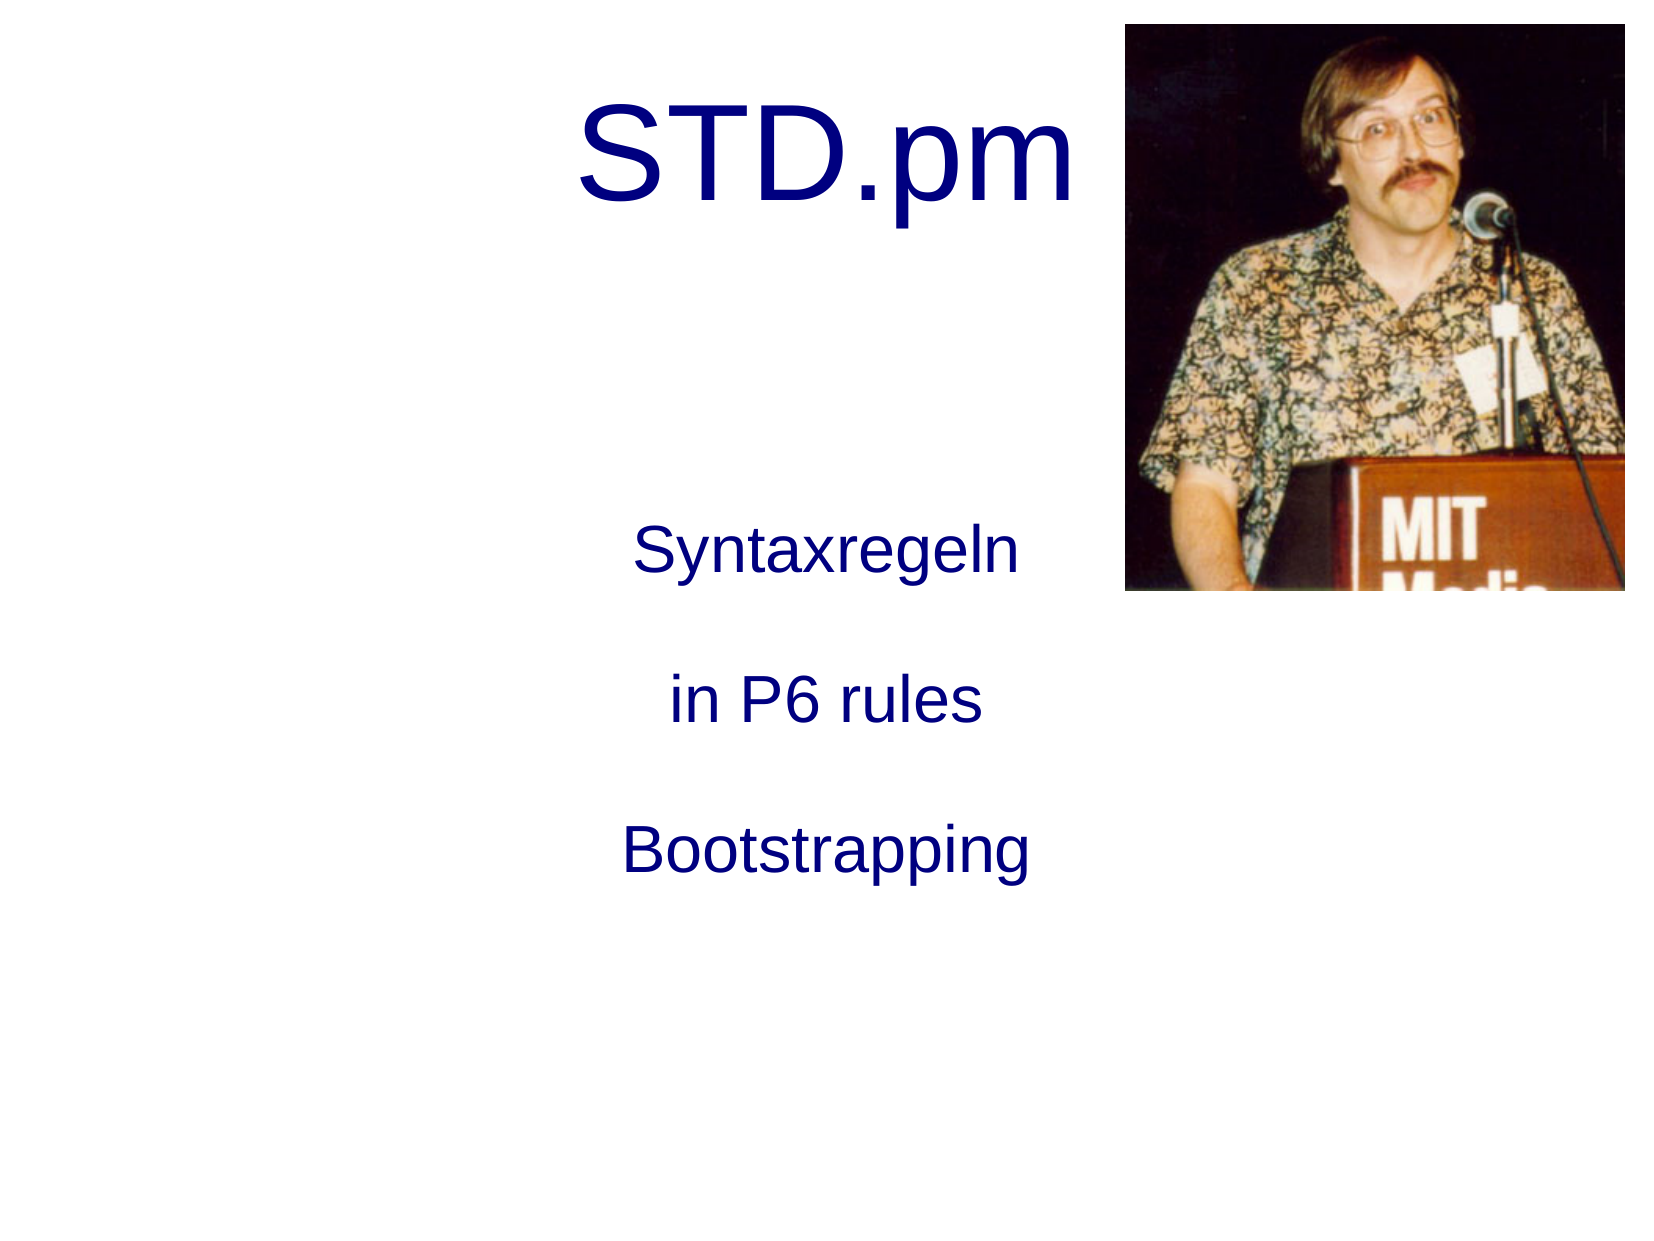

# STD.pm
Syntaxregeln
in P6 rules
Bootstrapping